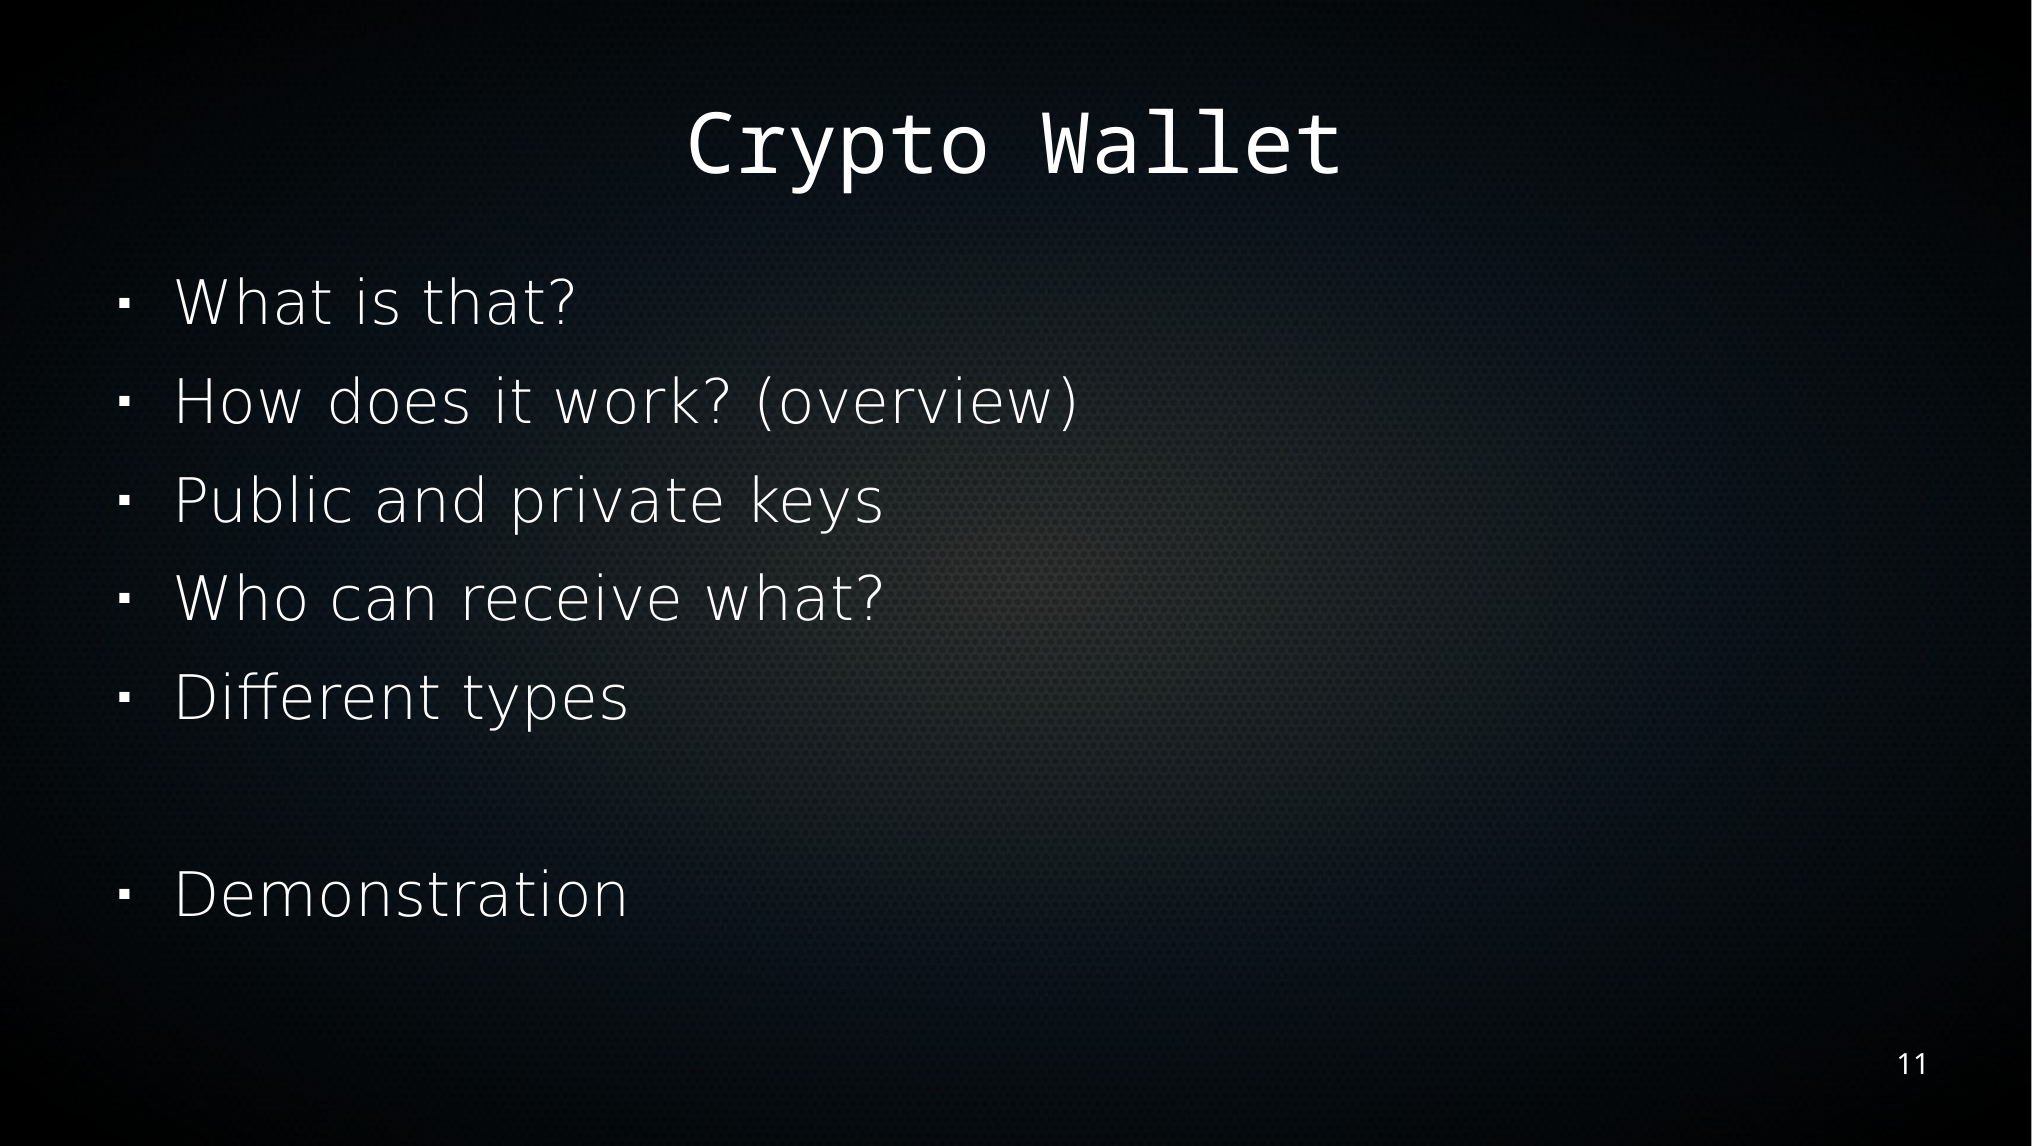

# Crypto Wallet
What is that?
How does it work? (overview)
Public and private keys
Who can receive what?
Different types
Demonstration
1